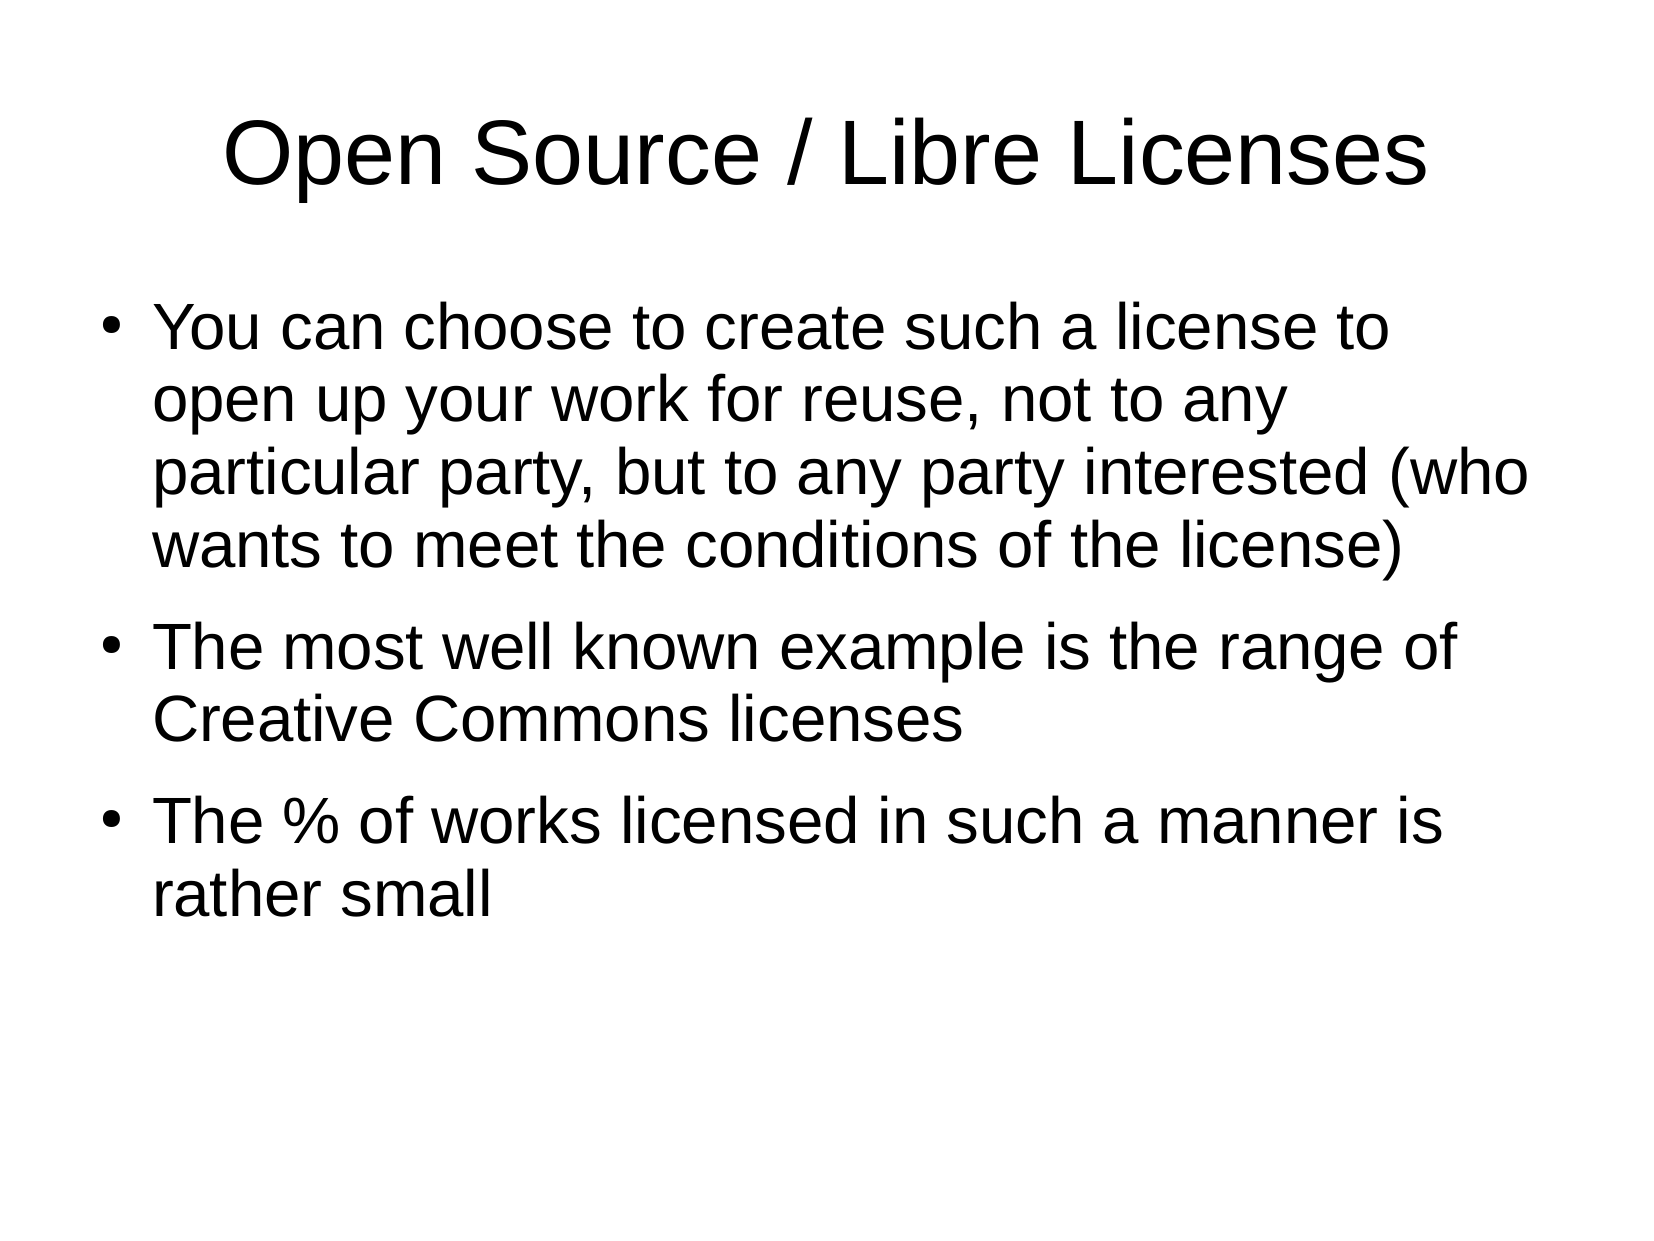

# Open Source / Libre Licenses
You can choose to create such a license to open up your work for reuse, not to any particular party, but to any party interested (who wants to meet the conditions of the license)
The most well known example is the range of Creative Commons licenses
The % of works licensed in such a manner is rather small